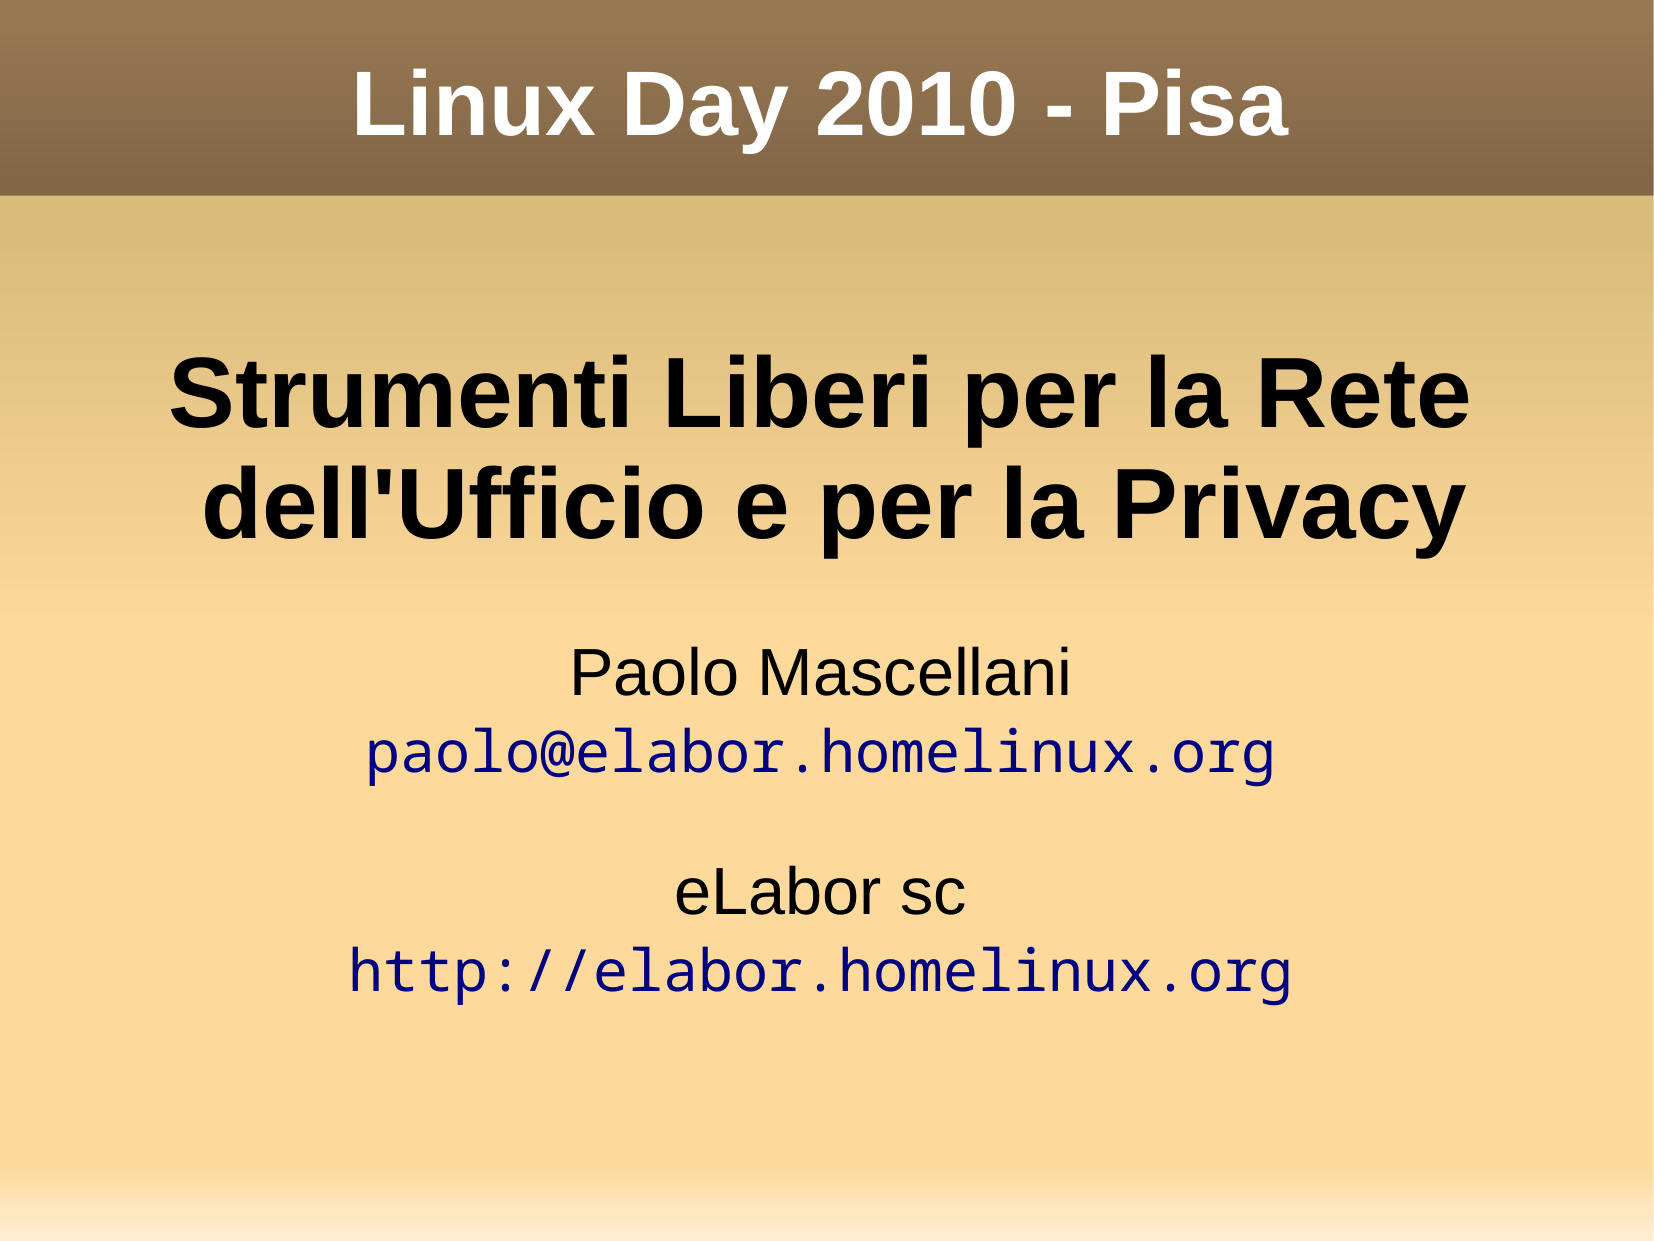

Linux Day 2010 - Pisa
# Strumenti Liberi per la Rete
 dell'Ufficio e per la Privacy
Paolo Mascellani
paolo@elabor.homelinux.org
eLabor sc
http://elabor.homelinux.org